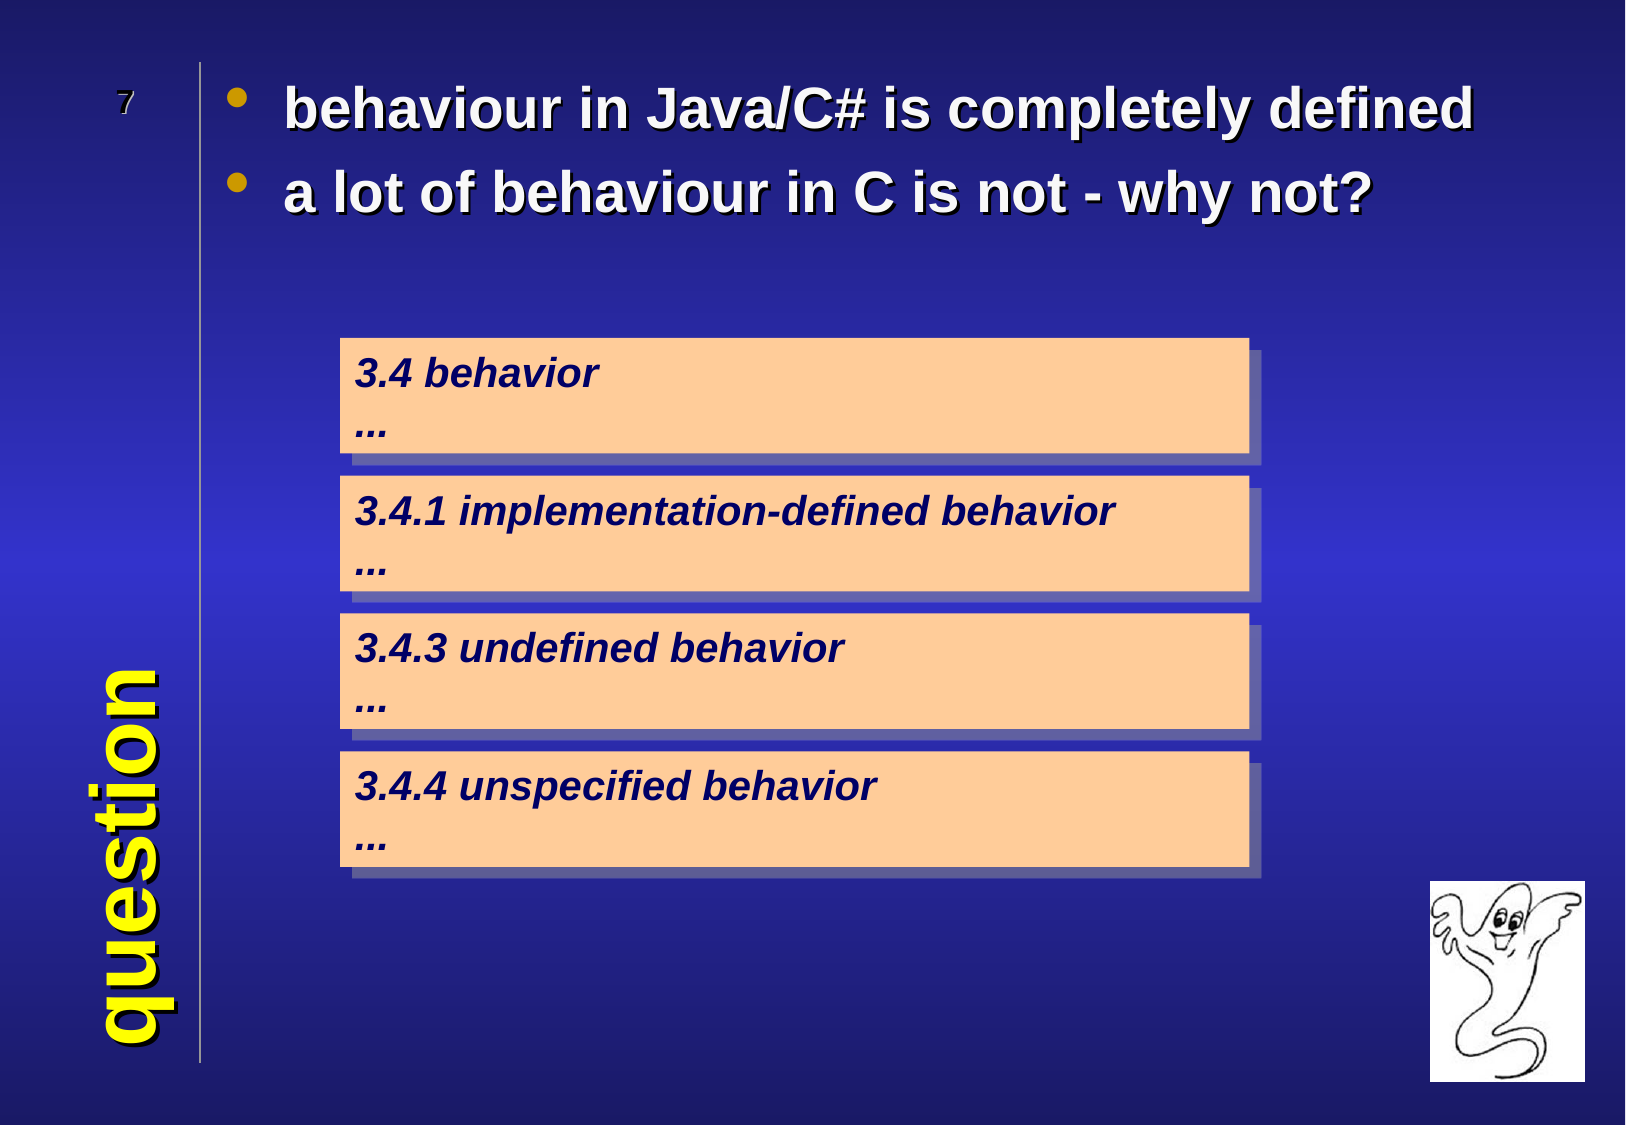

7
behaviour in Java/C# is completely defined
a lot of behaviour in C is not - why not?
3.4 behavior
...
3.4.1 implementation-defined behavior
...
# question
3.4.3 undefined behavior
...
3.4.4 unspecified behavior
...